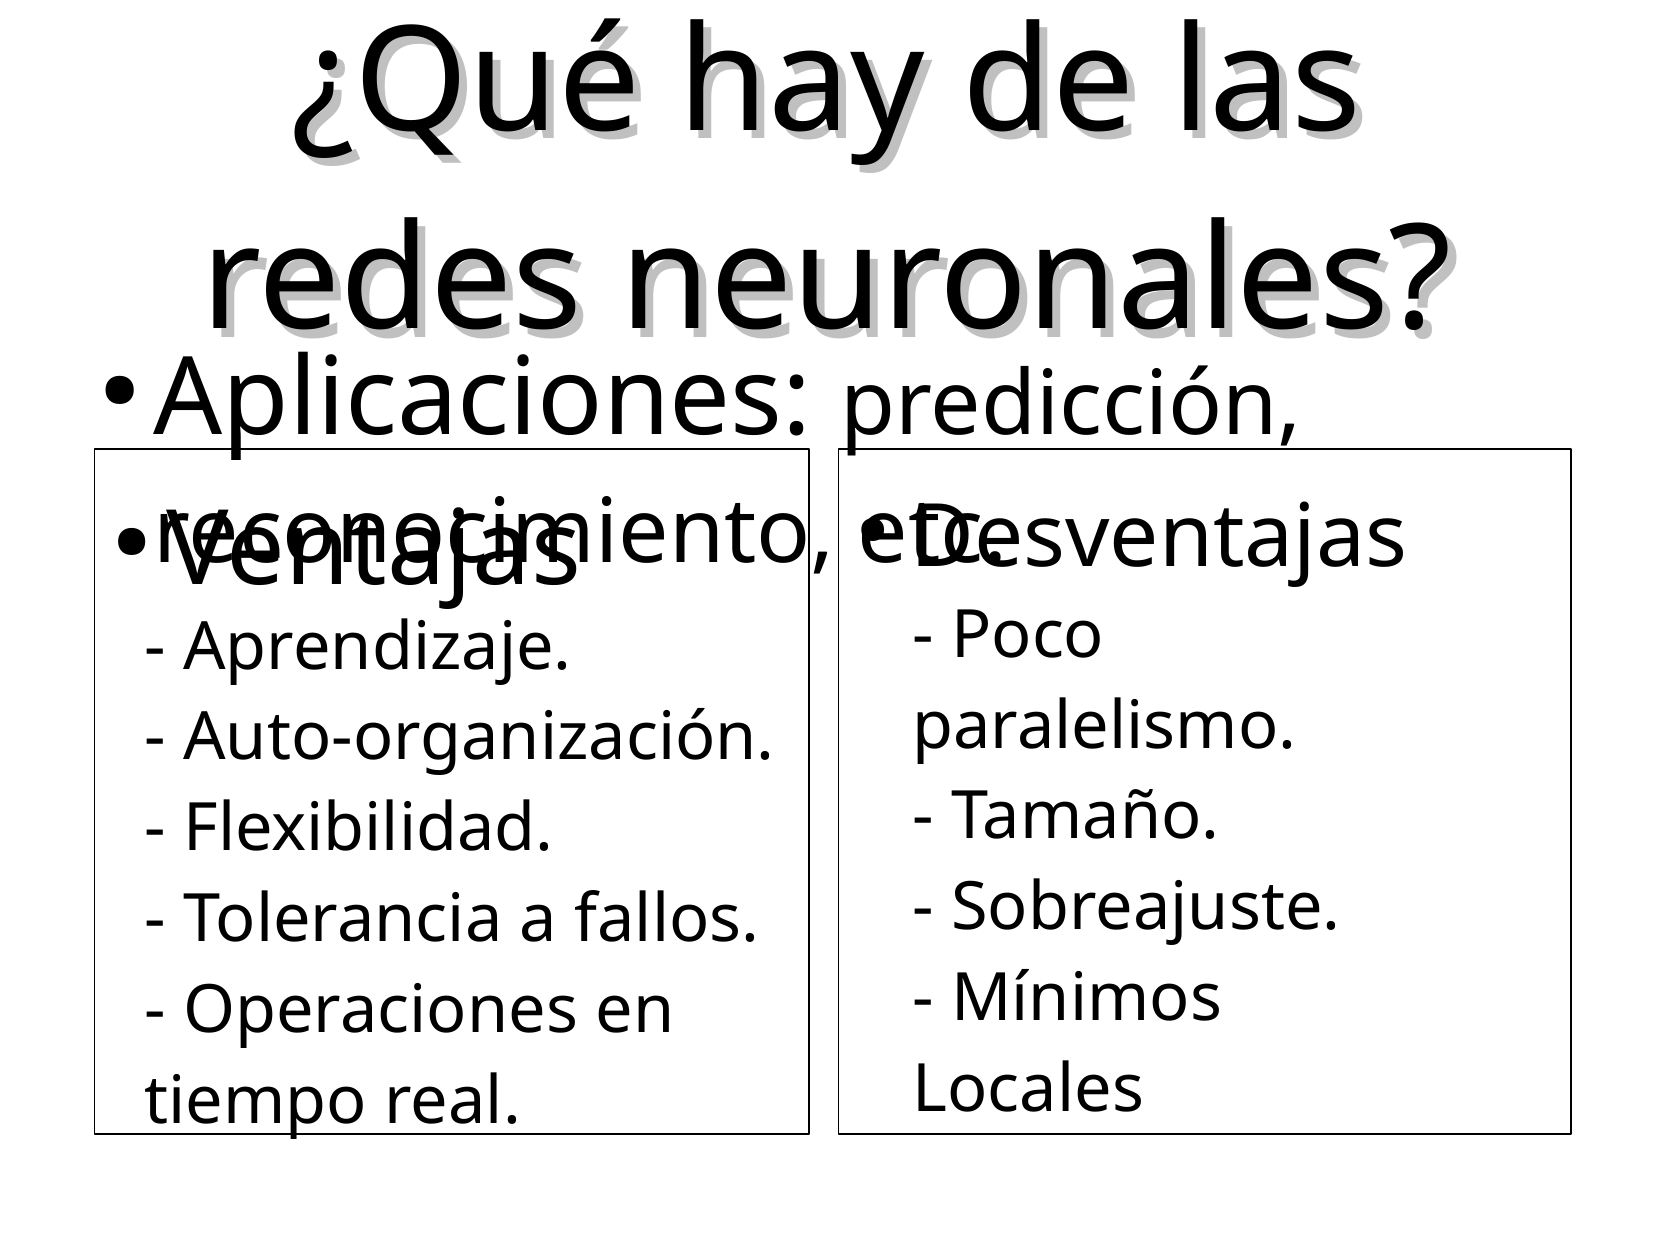

# ¿Qué hay de las redes neuronales?
Aplicaciones: predicción, reconocimiento, etc.
Desventajas
Ventajas
- Poco paralelismo.
- Tamaño.
- Sobreajuste.
- Mínimos Locales
- Aprendizaje.
- Auto-organización.
- Flexibilidad.
- Tolerancia a fallos.
- Operaciones en tiempo real.